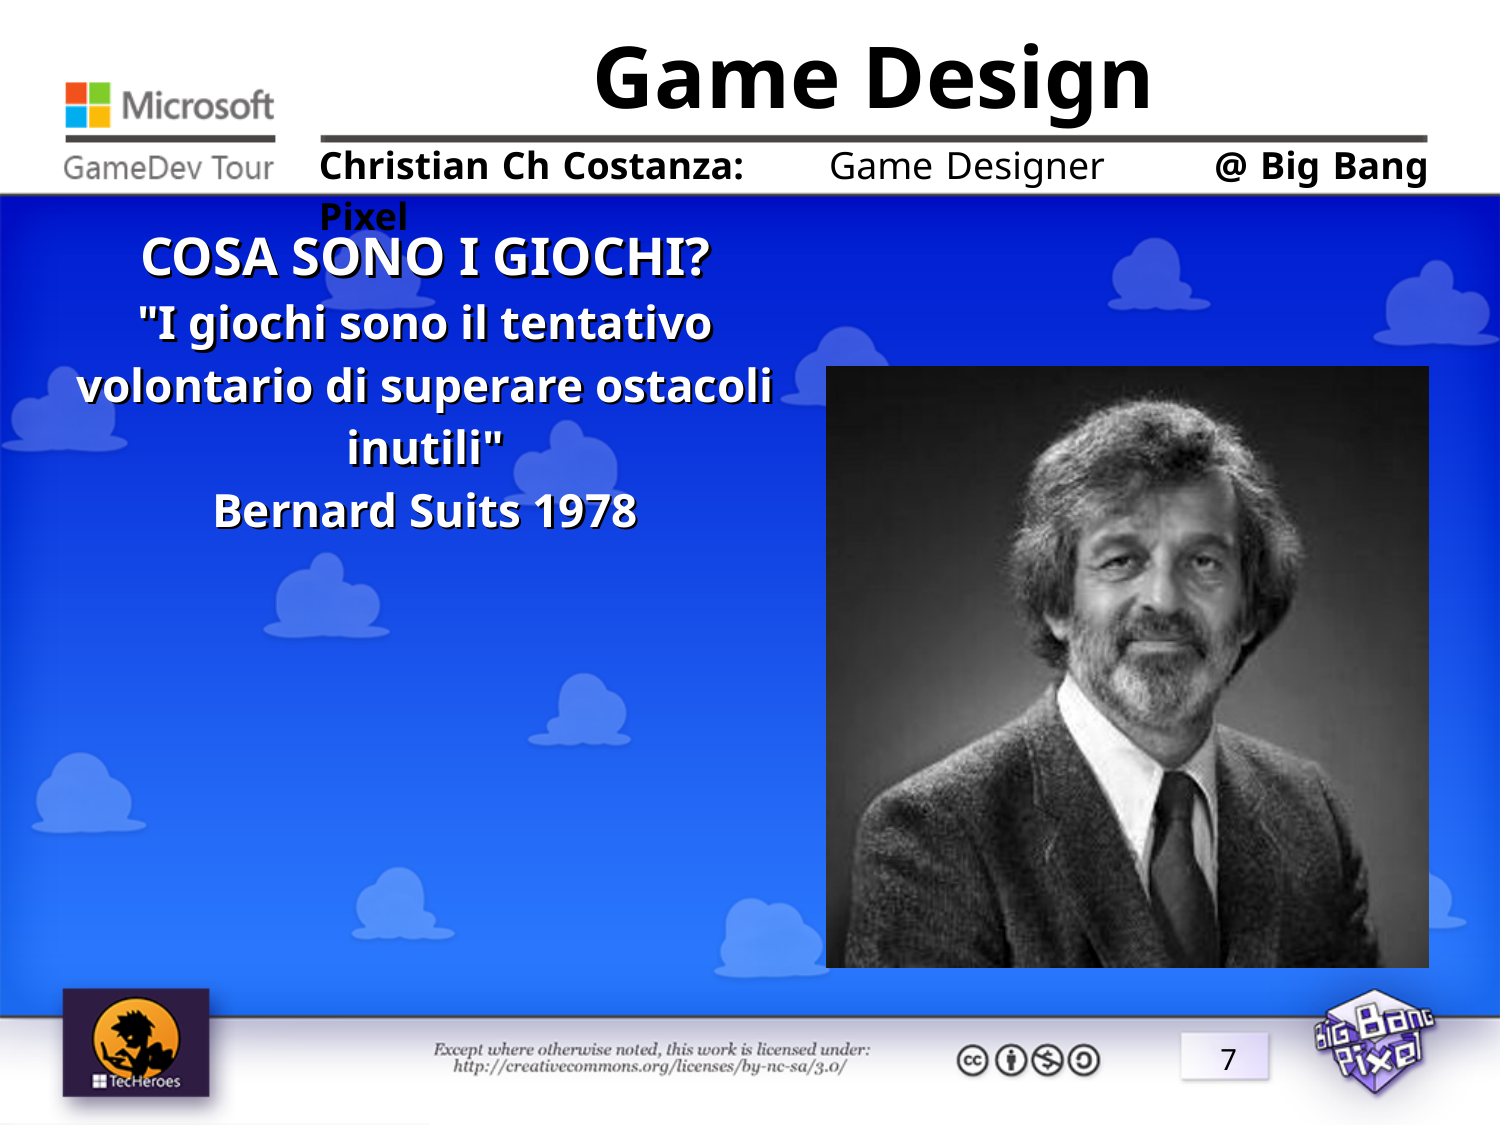

Game Design
Christian Ch Costanza: Game Designer @ Big Bang Pixel
COSA SONO I GIOCHI?
"I giochi sono il tentativo volontario di superare ostacoli inutili"
Bernard Suits 1978